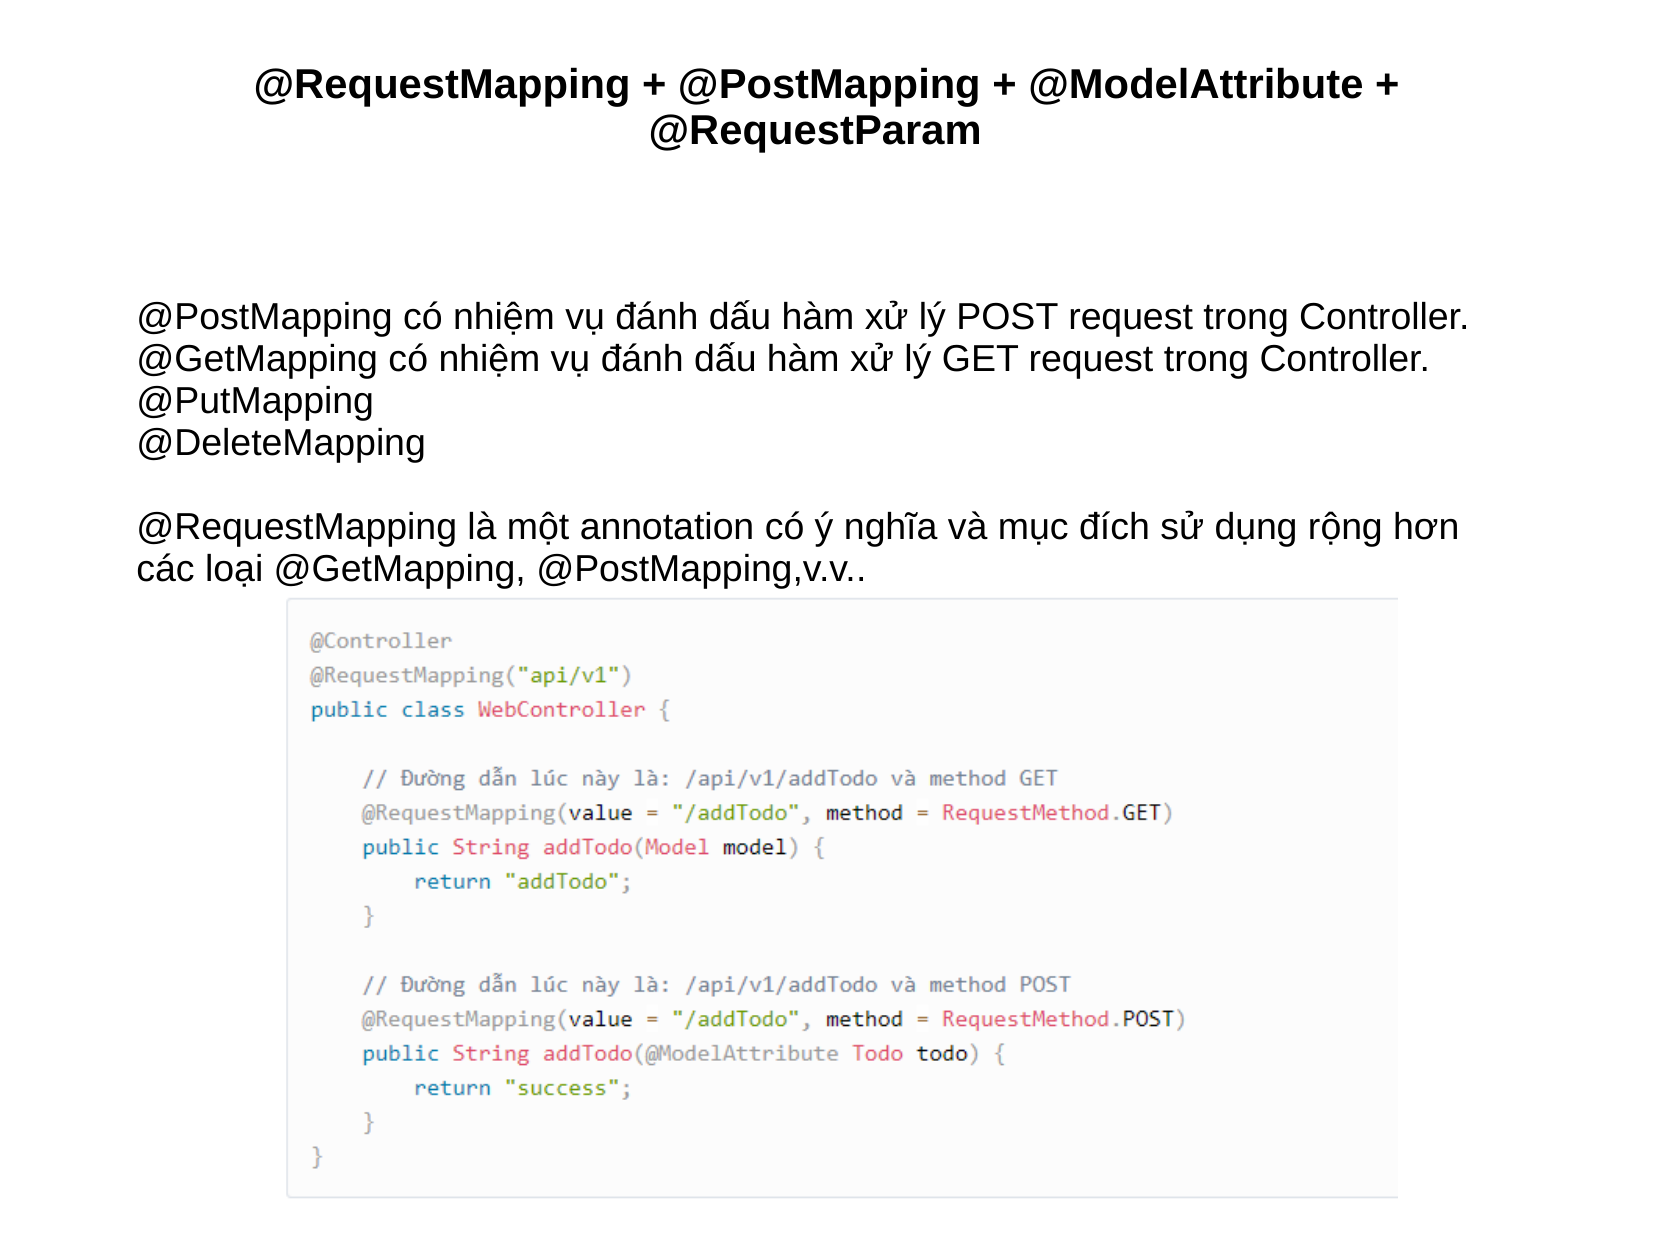

# @RequestMapping + @PostMapping + @ModelAttribute + @RequestParam
@PostMapping có nhiệm vụ đánh dấu hàm xử lý POST request trong Controller.
@GetMapping có nhiệm vụ đánh dấu hàm xử lý GET request trong Controller.
@PutMapping
@DeleteMapping
@RequestMapping là một annotation có ý nghĩa và mục đích sử dụng rộng hơn các loại @GetMapping, @PostMapping,v.v..